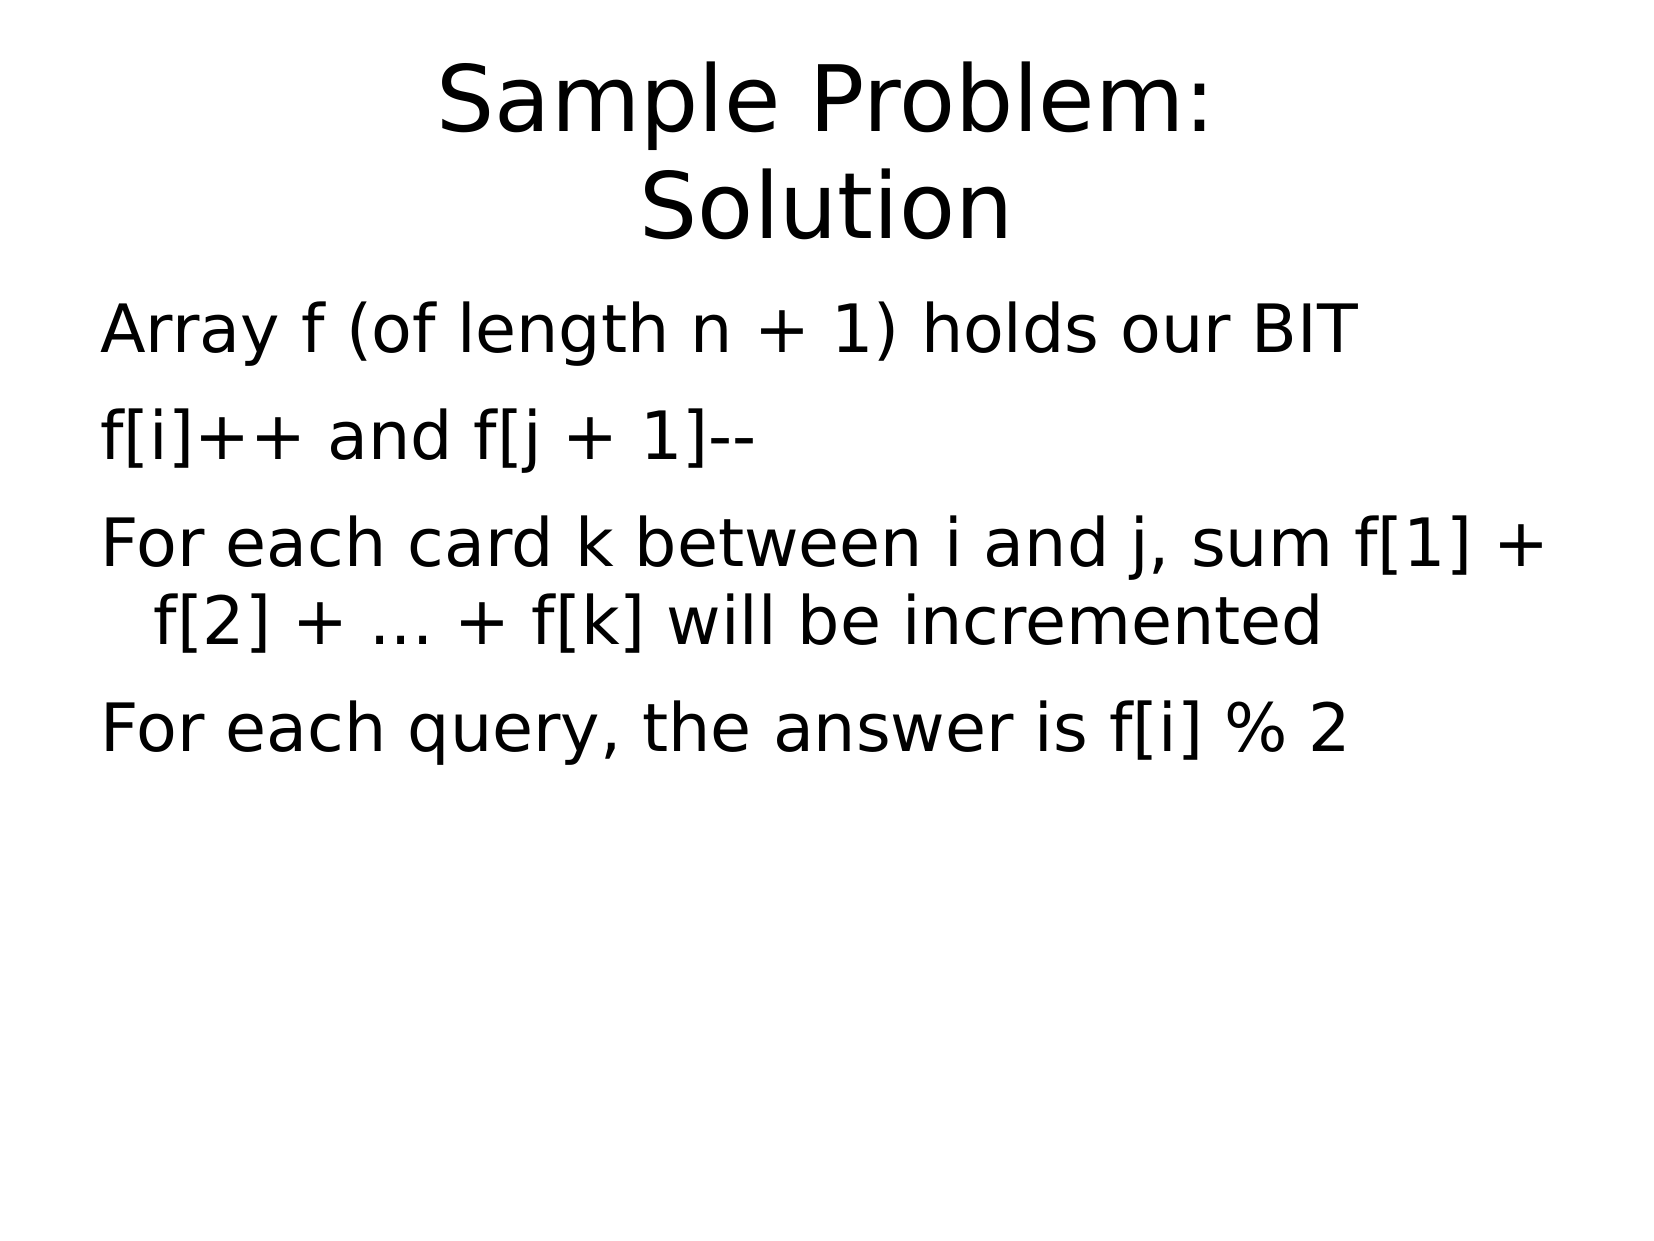

# Sample Problem: Solution
Array f (of length n + 1) holds our BIT
f[i]++ and f[j + 1]--
For each card k between i and j, sum f[1] + f[2] + ... + f[k] will be incremented
For each query, the answer is f[i] % 2